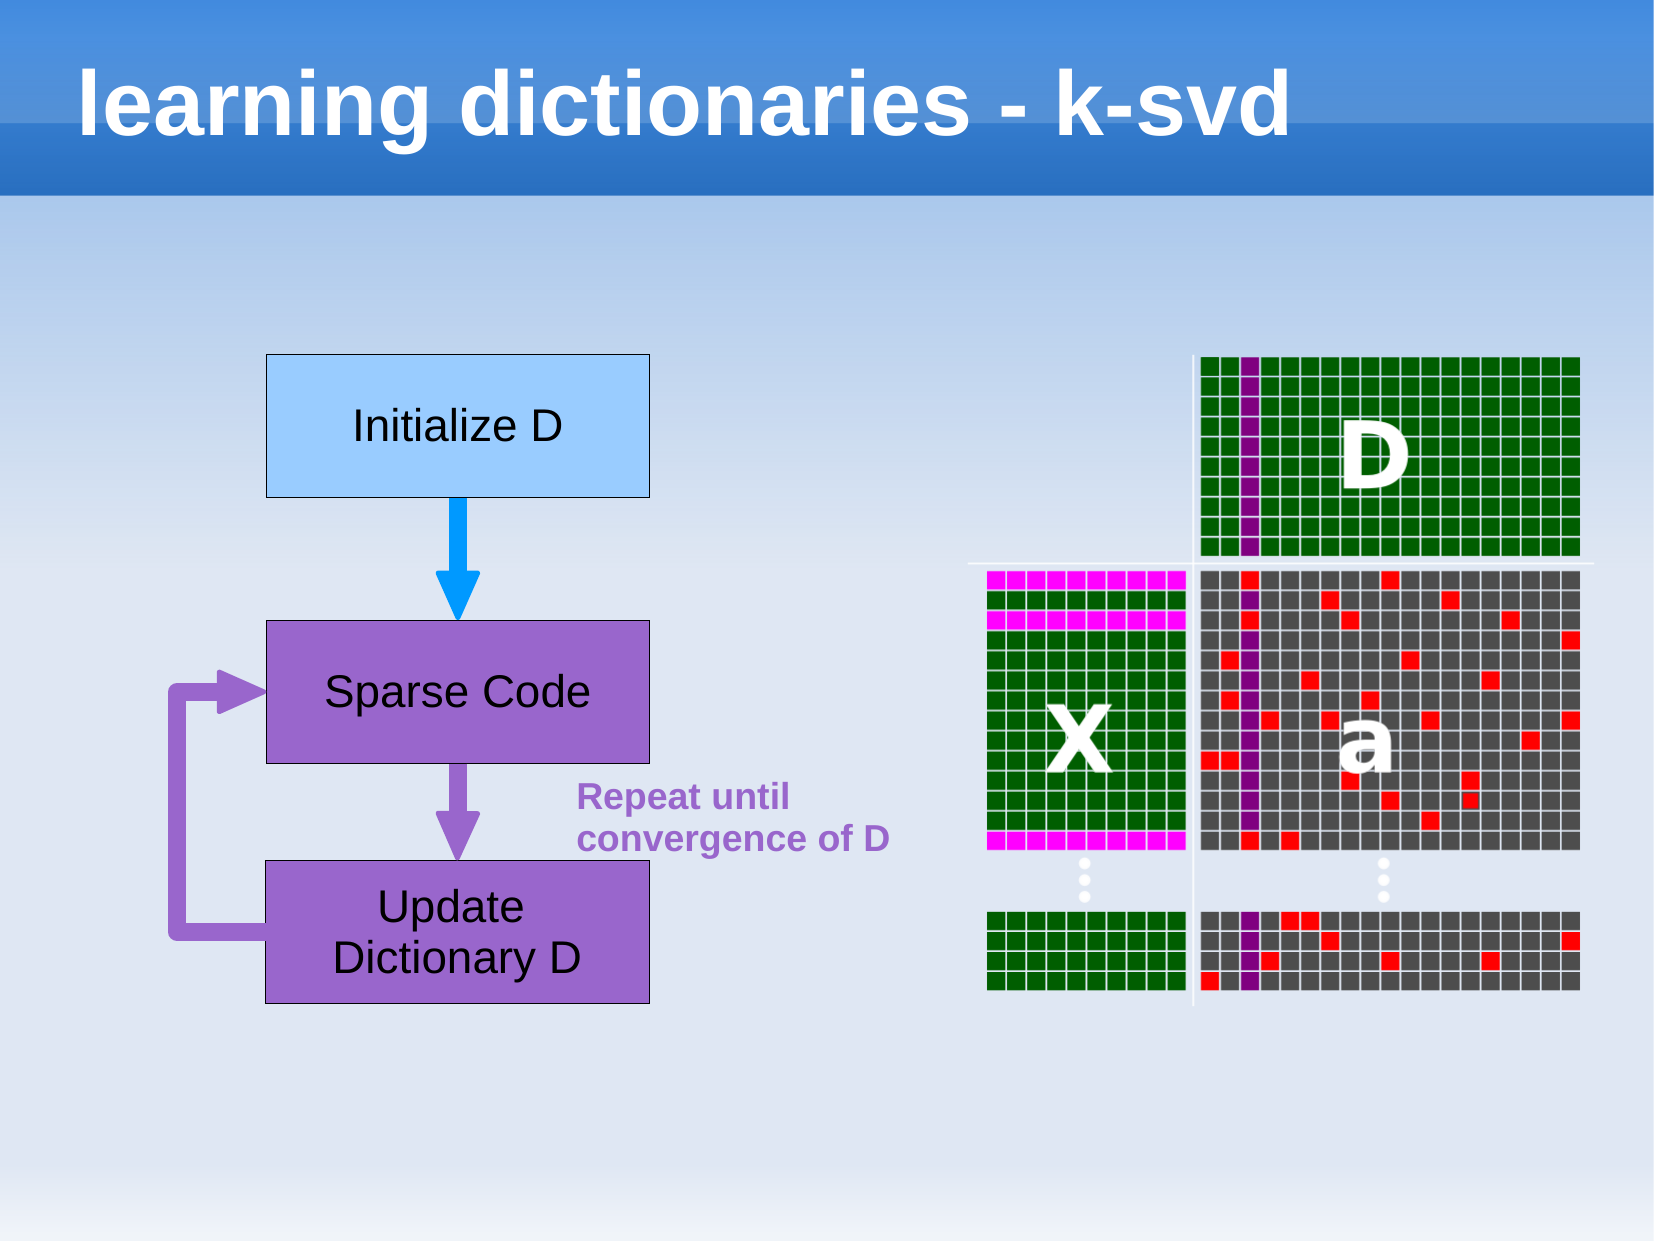

# learning dictionaries - k-svd
Initialize D
Sparse Code
Repeat until
convergence of D
Update
Dictionary D